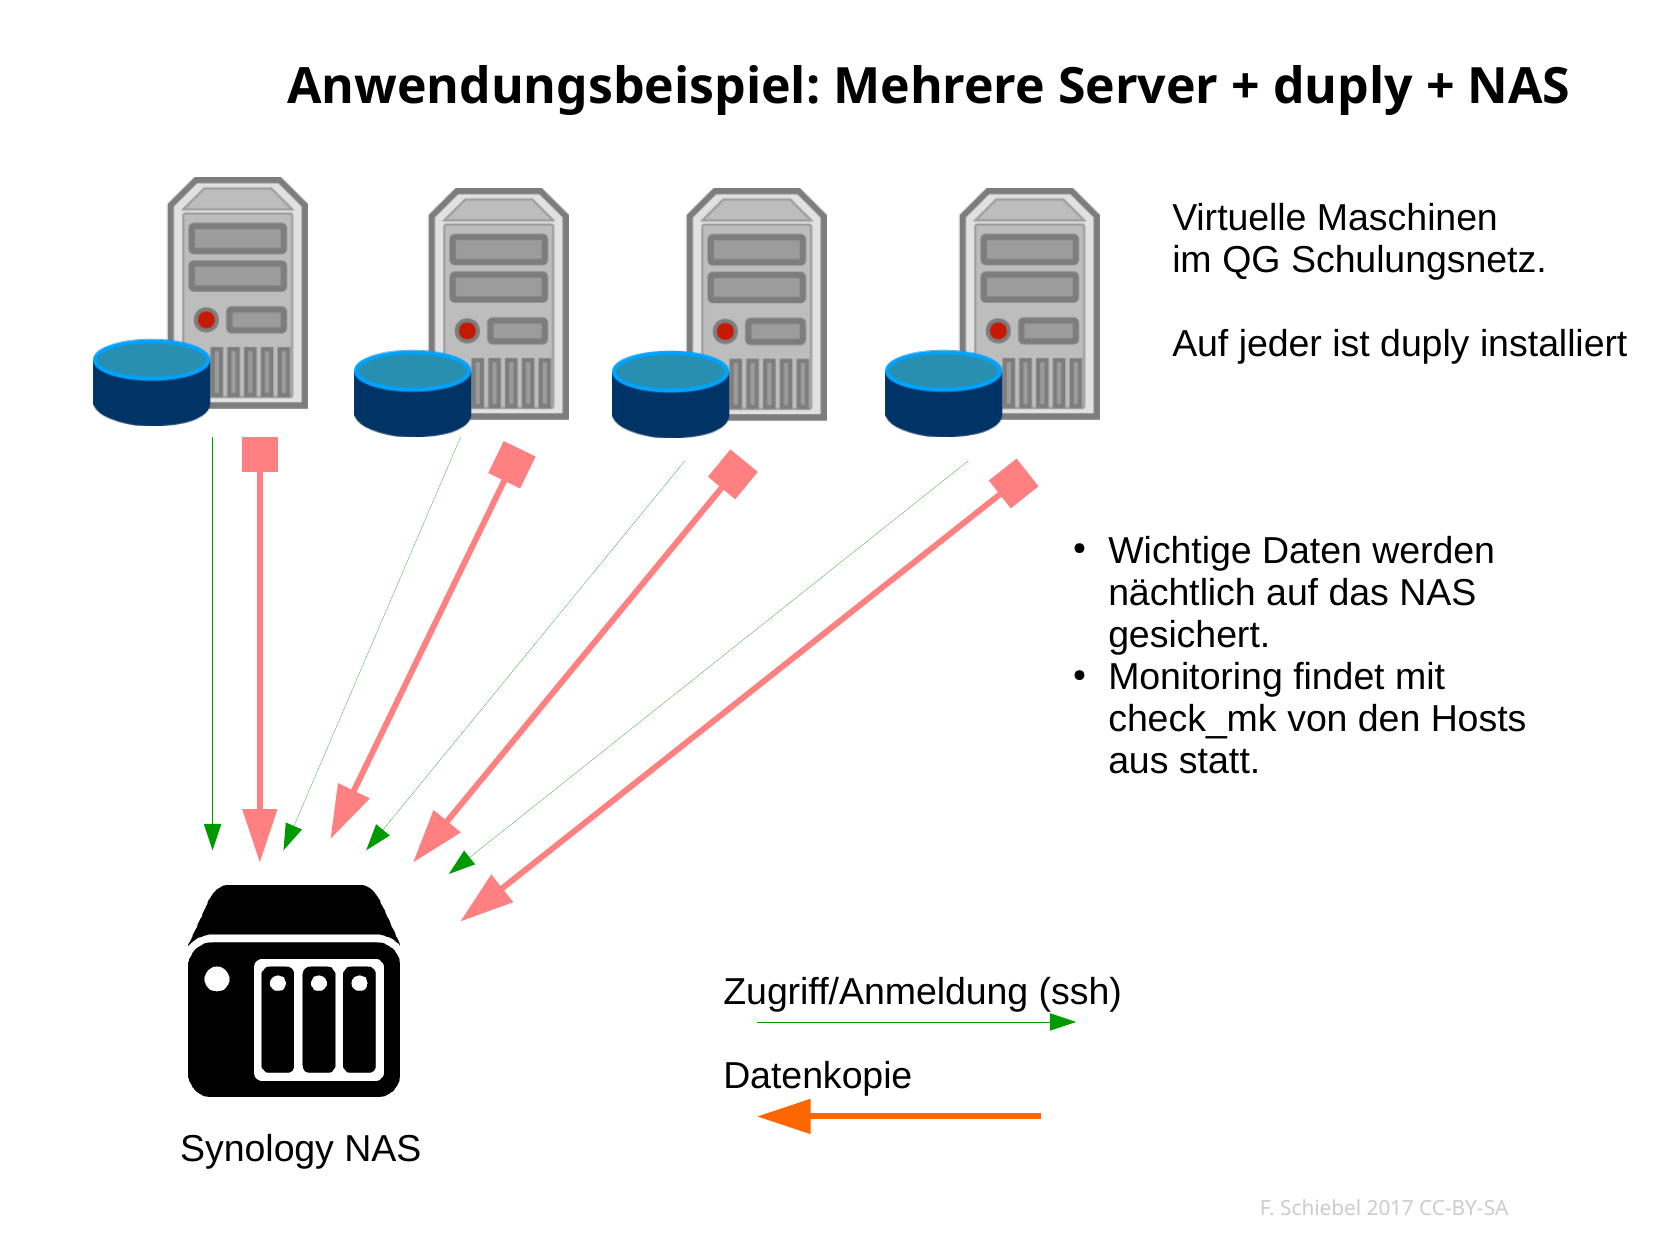

# Anwendungsbeispiel: Mehrere Server + duply + NAS
Virtuelle Maschinen
im QG Schulungsnetz.
Auf jeder ist duply installiert
Wichtige Daten werden nächtlich auf das NAS gesichert.
Monitoring findet mit check_mk von den Hosts aus statt.
Zugriff/Anmeldung (ssh)
Datenkopie
Synology NAS